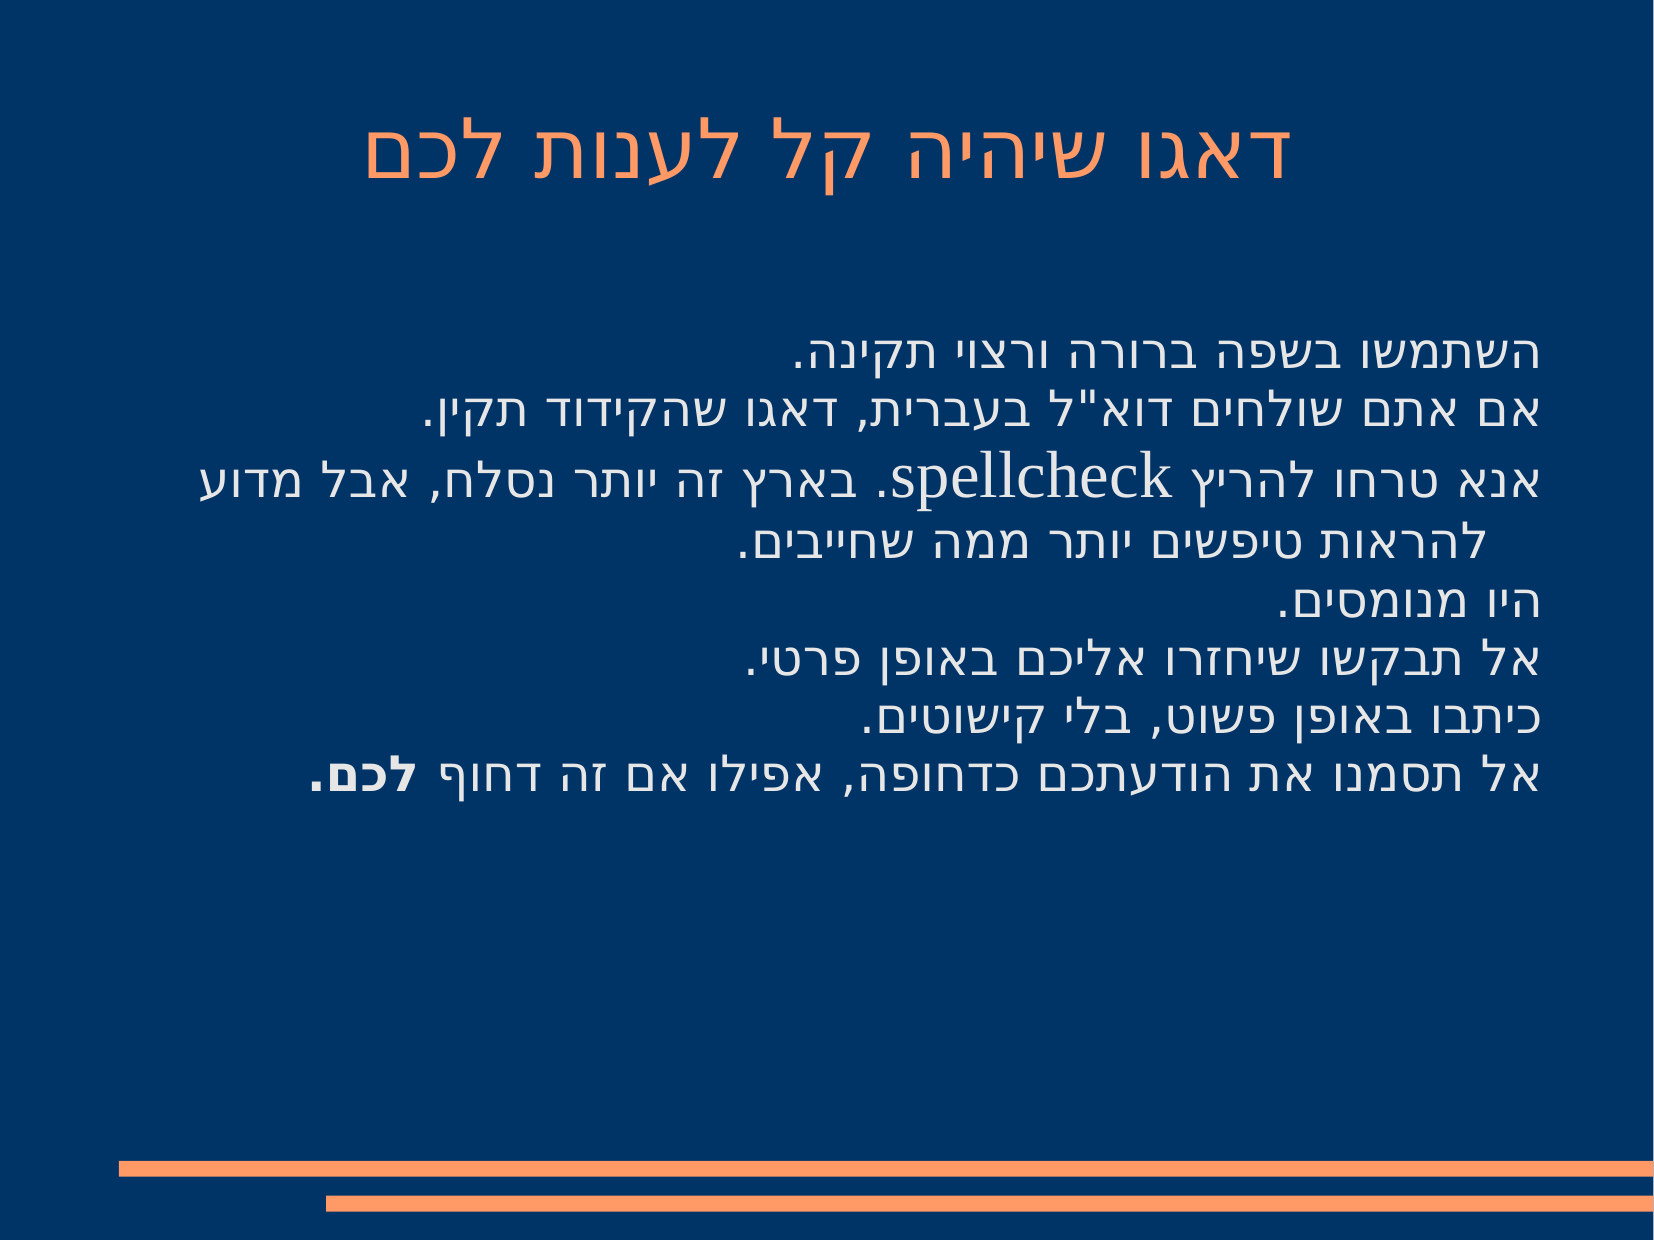

# דאגו שיהיה קל לענות לכם
השתמשו בשפה ברורה ורצוי תקינה.
אם אתם שולחים דוא"ל בעברית, דאגו שהקידוד תקין.
אנא טרחו להריץ spellcheck. בארץ זה יותר נסלח, אבל מדוע להראות טיפשים יותר ממה שחייבים.
היו מנומסים.
אל תבקשו שיחזרו אליכם באופן פרטי.
כיתבו באופן פשוט, בלי קישוטים.
אל תסמנו את הודעתכם כדחופה, אפילו אם זה דחוף לכם.